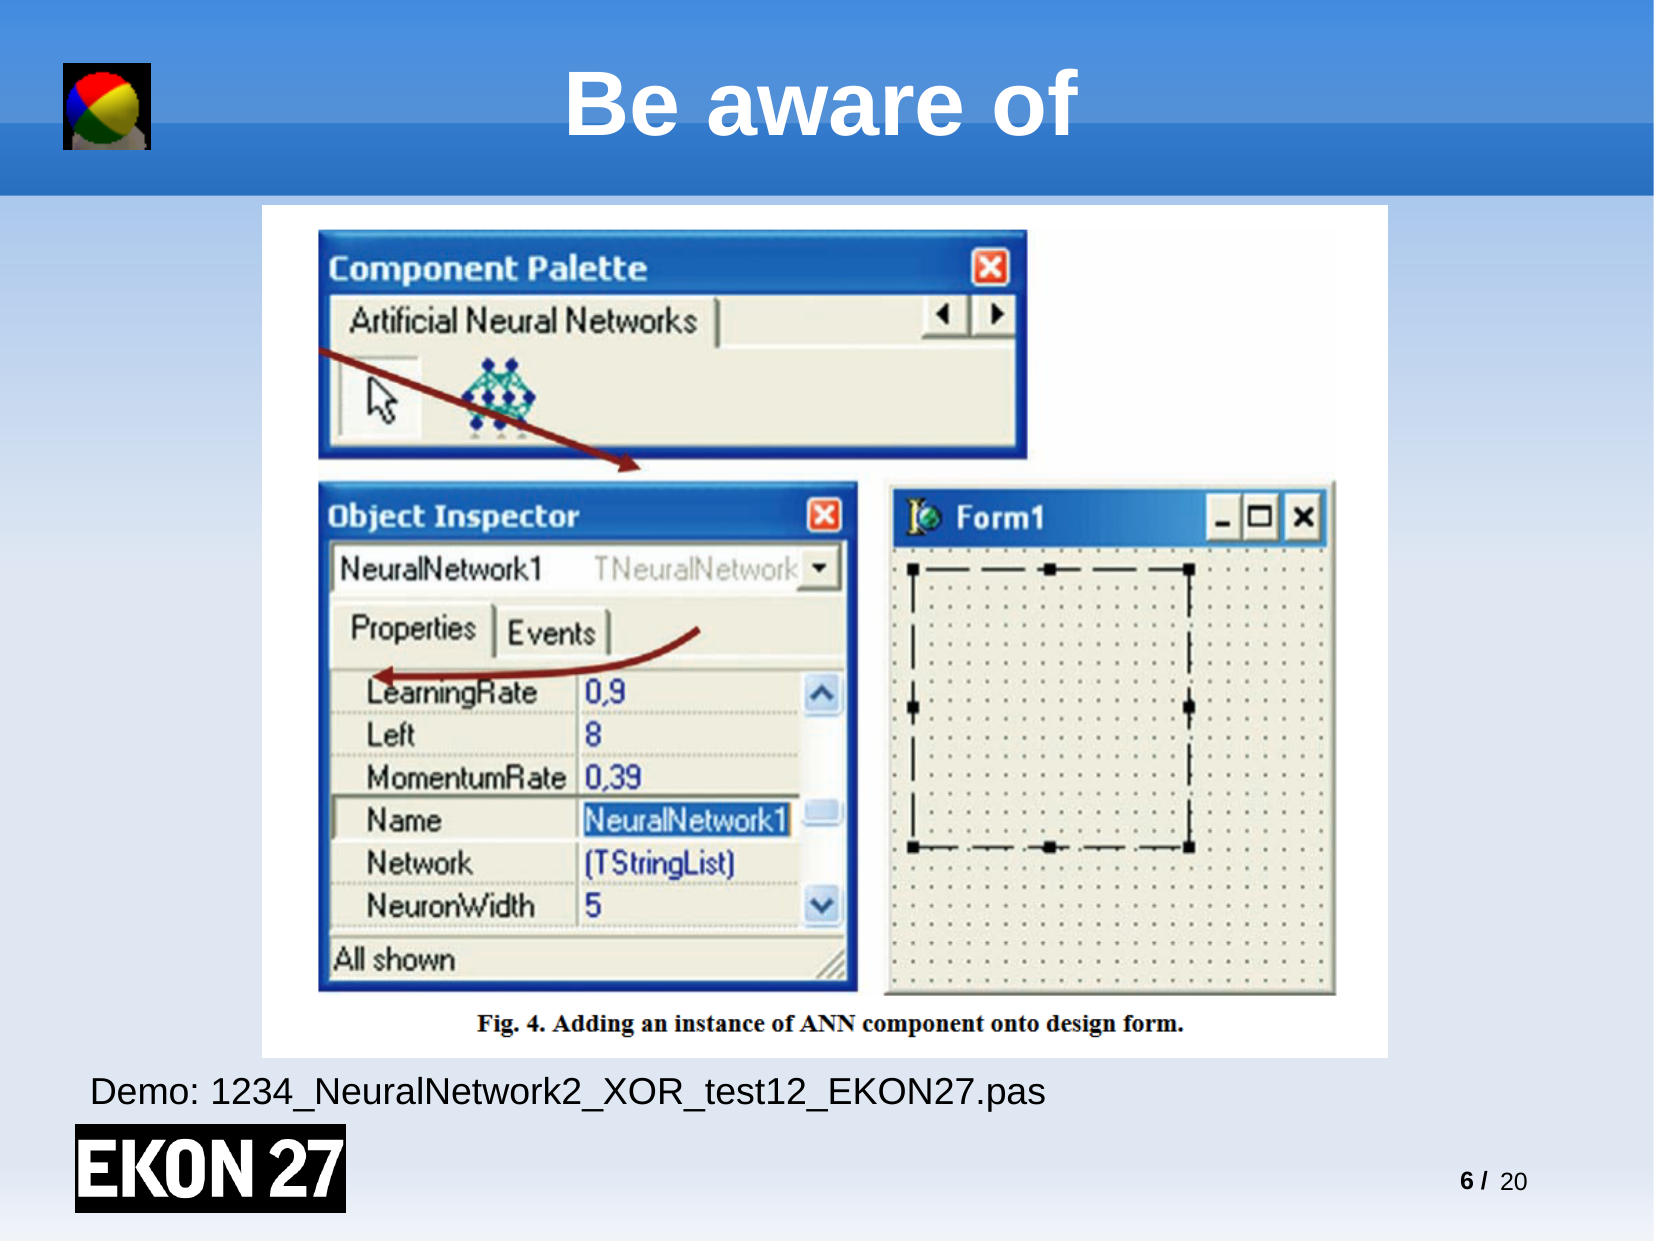

# Be aware of
Demo: 1234_NeuralNetwork2_XOR_test12_EKON27.pas
6